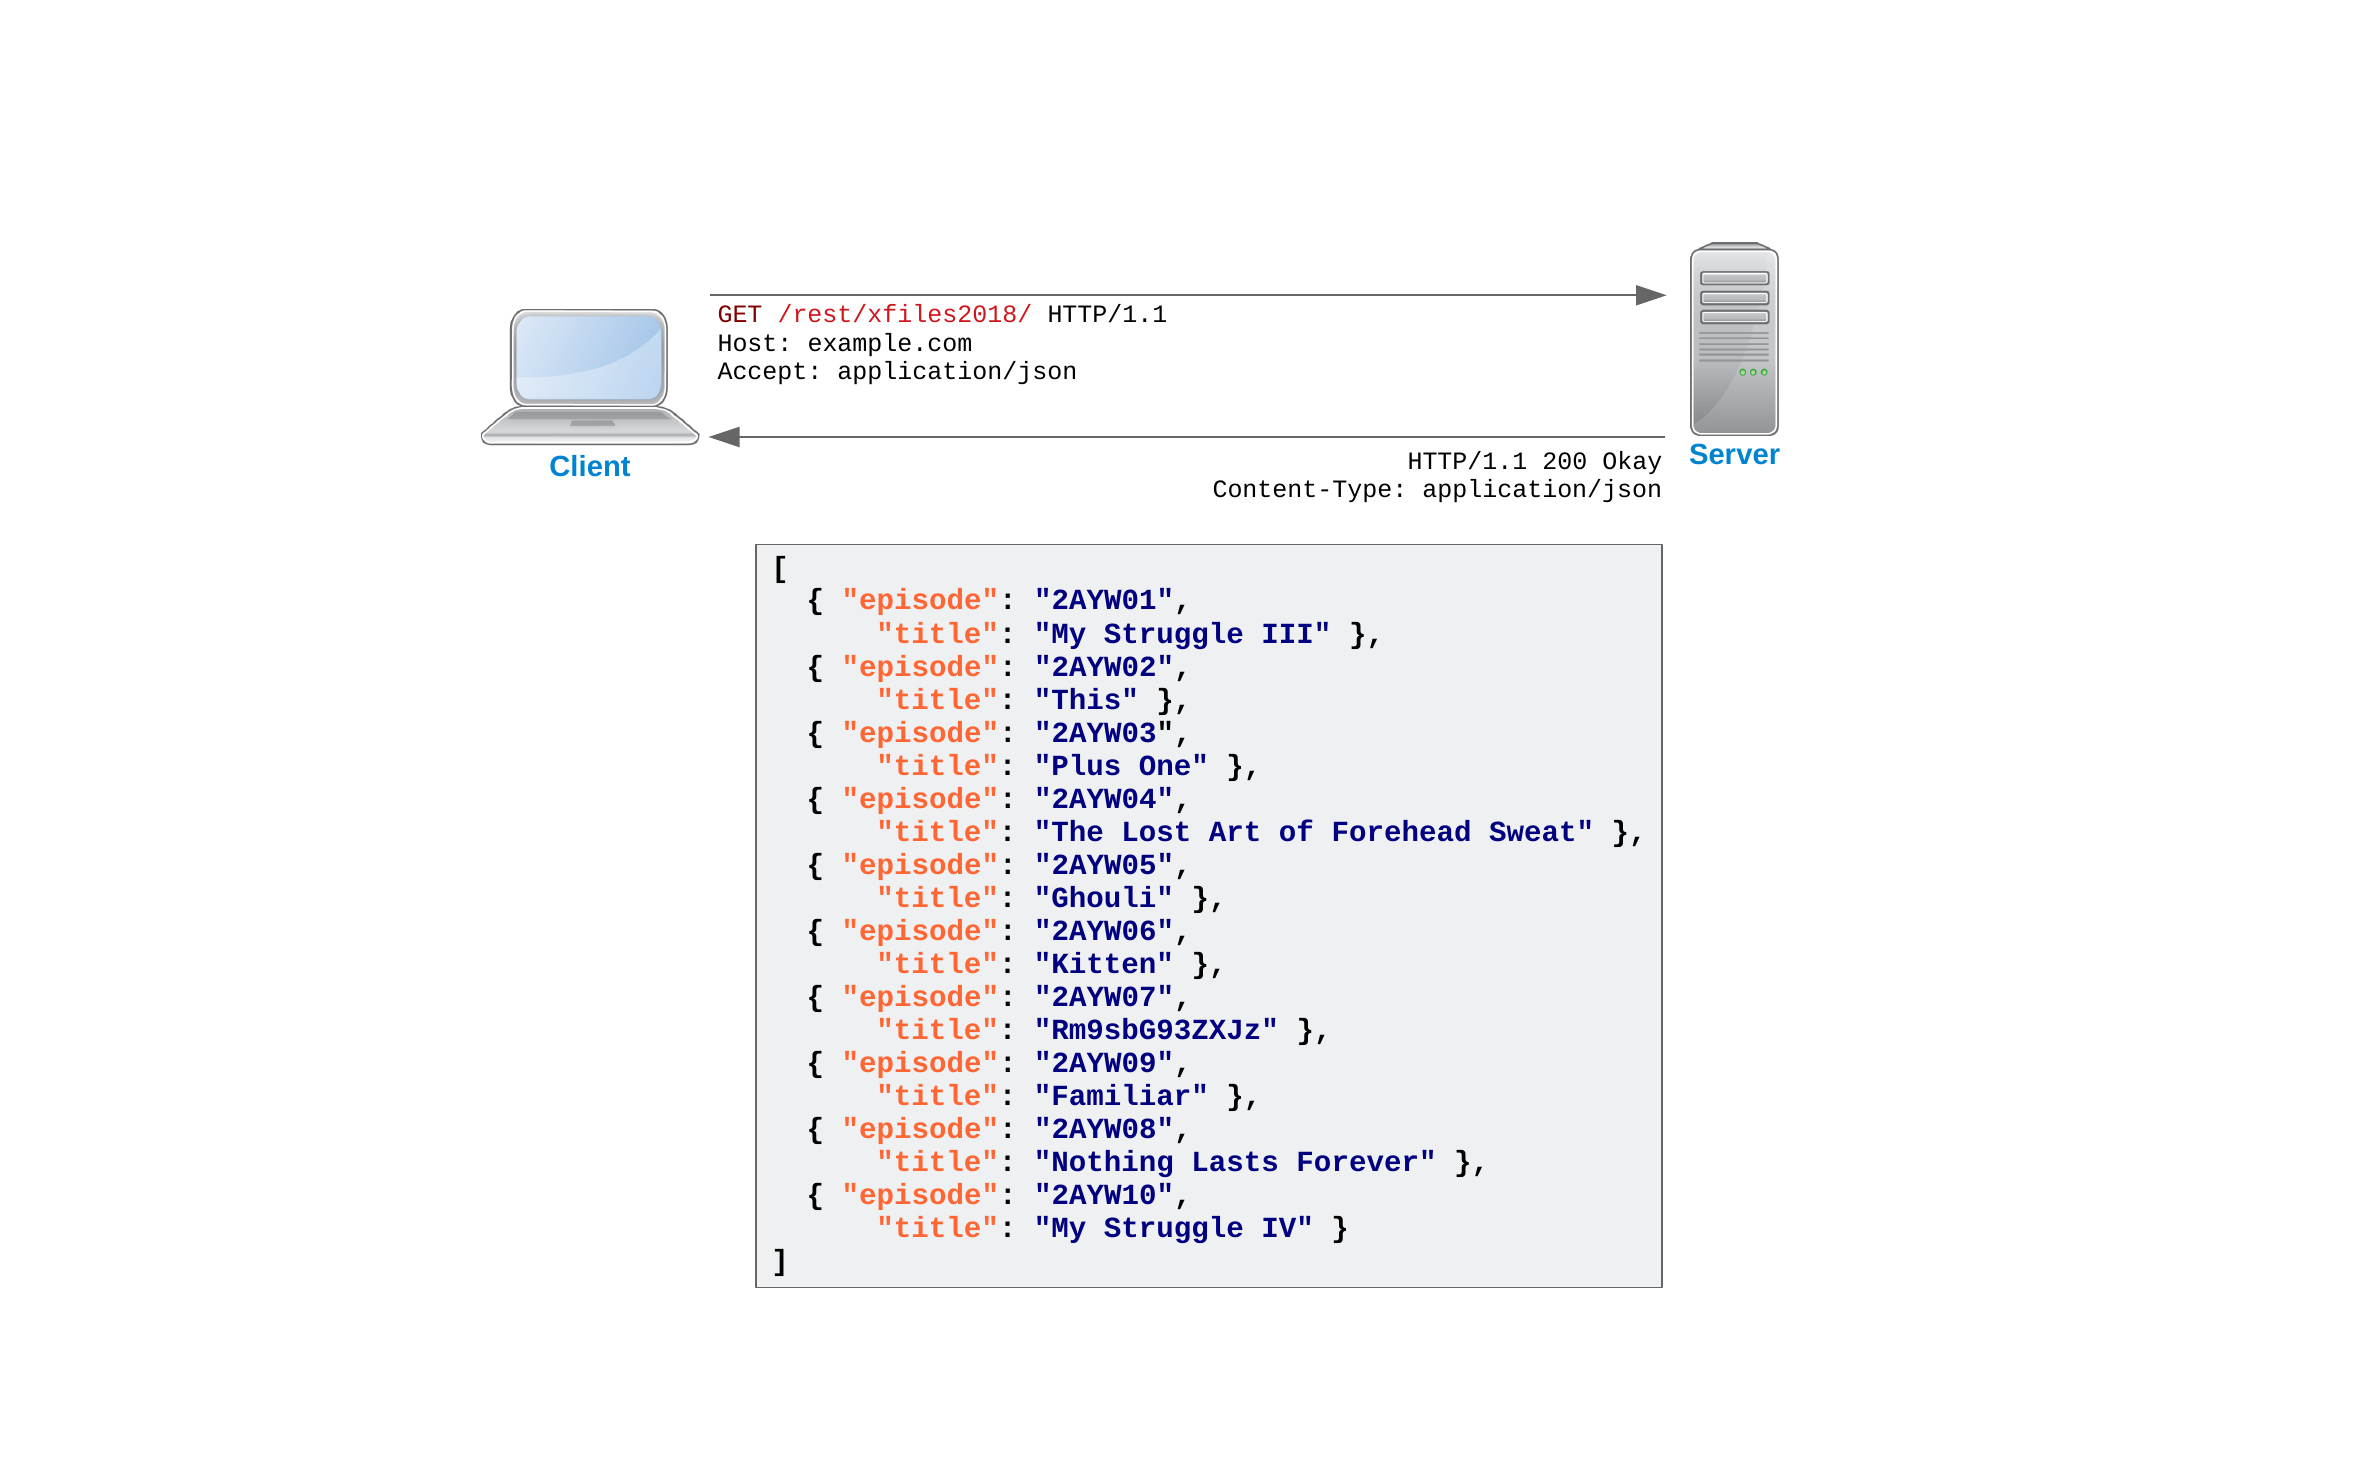

GET /rest/xfiles2018/ HTTP/1.1
Host: example.com
Accept: application/json
Server
HTTP/1.1 200 Okay
Content-Type: application/json
Client
[
 { "episode": "2AYW01",
 "title": "My Struggle III" },
 { "episode": "2AYW02",
 "title": "This" },
 { "episode": "2AYW03",
 "title": "Plus One" },
 { "episode": "2AYW04",
 "title": "The Lost Art of Forehead Sweat" },
 { "episode": "2AYW05",
 "title": "Ghouli" },
 { "episode": "2AYW06",
 "title": "Kitten" },
 { "episode": "2AYW07",
 "title": "Rm9sbG93ZXJz" },
 { "episode": "2AYW09",
 "title": "Familiar" },
 { "episode": "2AYW08",
 "title": "Nothing Lasts Forever" },
 { "episode": "2AYW10",
 "title": "My Struggle IV" }
]